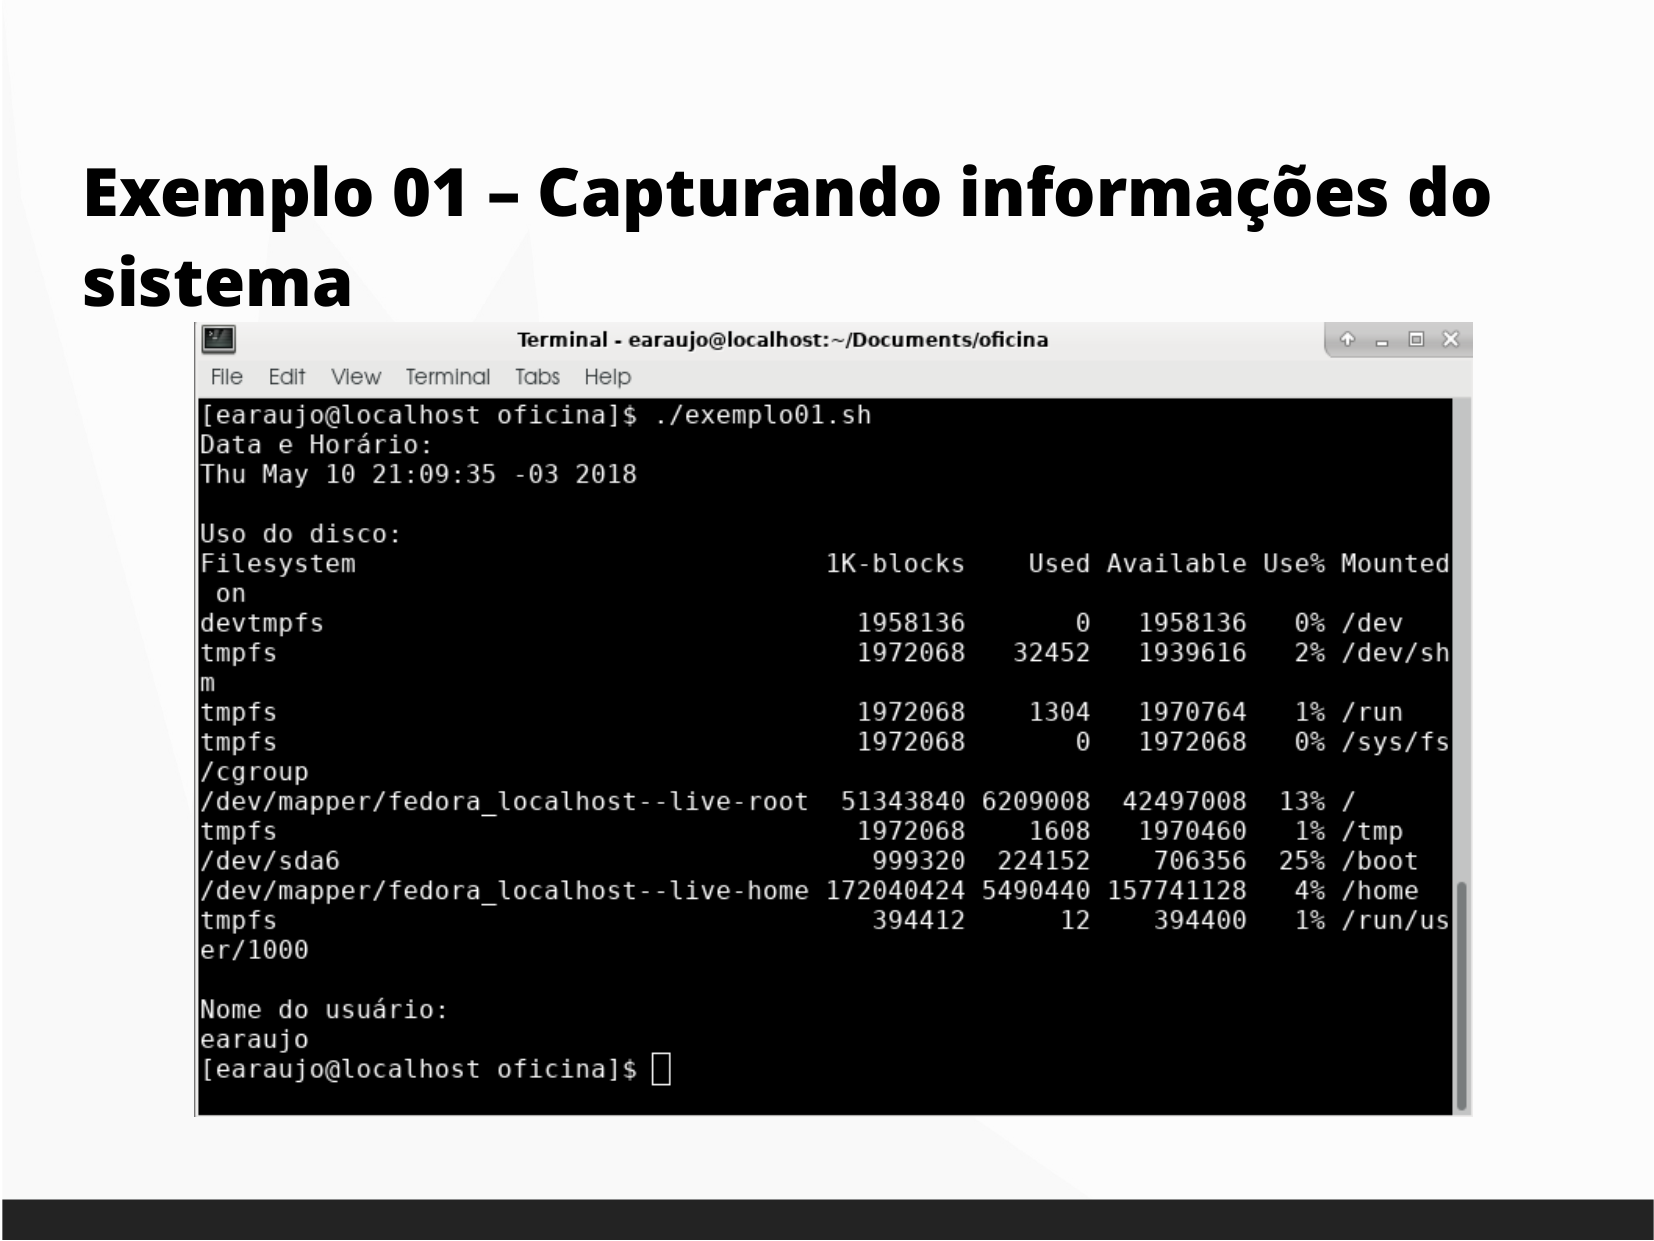

# Exemplo 01 – Capturando informações do sistema